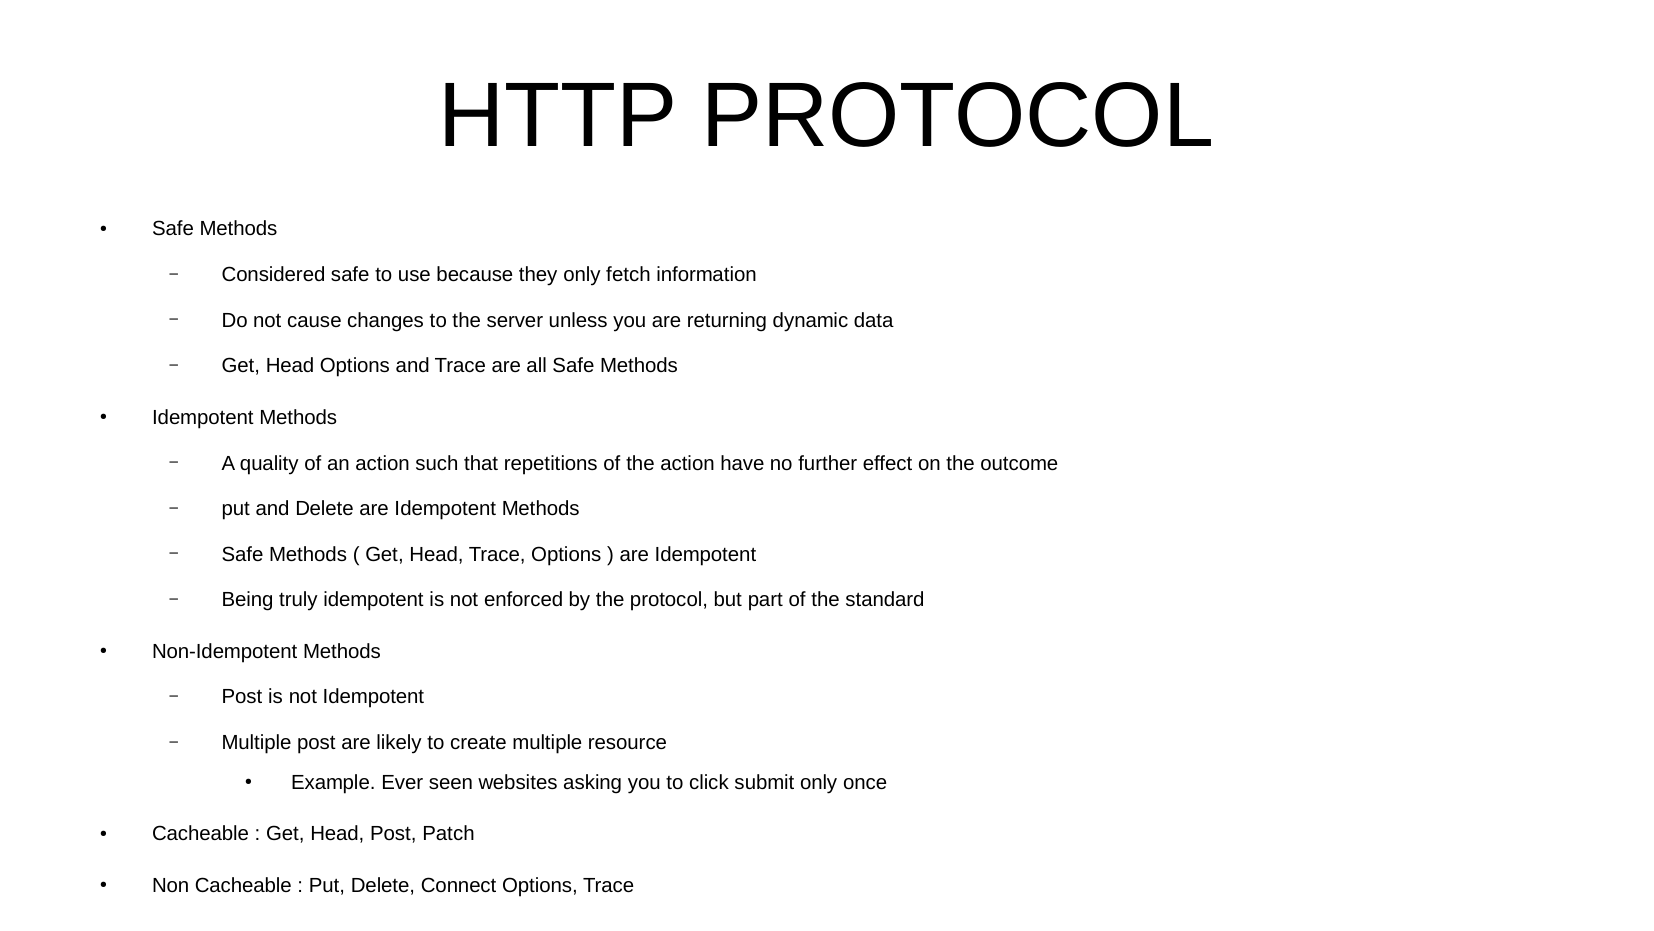

# HTTP PROTOCOL
Safe Methods
Considered safe to use because they only fetch information
Do not cause changes to the server unless you are returning dynamic data
Get, Head Options and Trace are all Safe Methods
Idempotent Methods
A quality of an action such that repetitions of the action have no further effect on the outcome
put and Delete are Idempotent Methods
Safe Methods ( Get, Head, Trace, Options ) are Idempotent
Being truly idempotent is not enforced by the protocol, but part of the standard
Non-Idempotent Methods
Post is not Idempotent
Multiple post are likely to create multiple resource
Example. Ever seen websites asking you to click submit only once
Cacheable : Get, Head, Post, Patch
Non Cacheable : Put, Delete, Connect Options, Trace